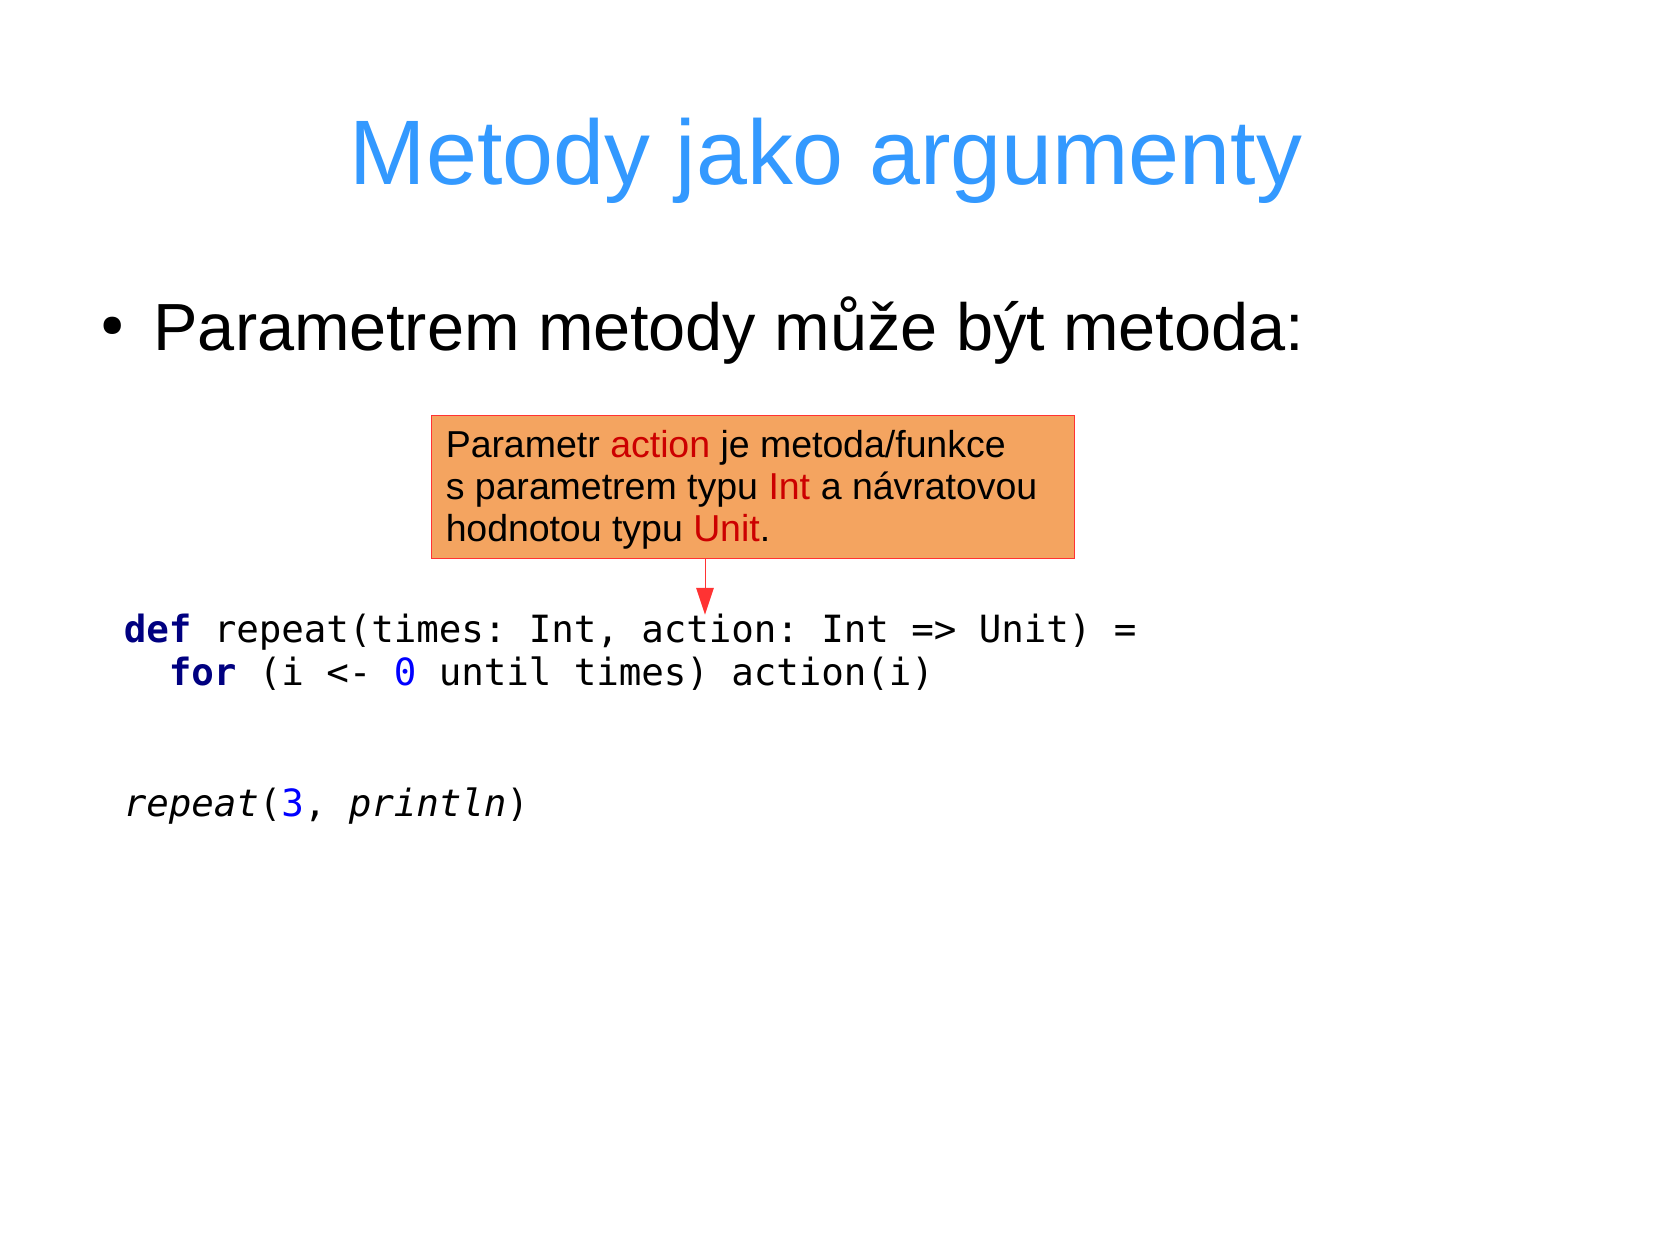

# Metody jako argumenty
Parametrem metody může být metoda:
Parametr action je metoda/funkce
s parametrem typu Int a návratovou
hodnotou typu Unit.
def repeat(times: Int, action: Int => Unit) =
 for (i <- 0 until times) action(i)
repeat(3, println)